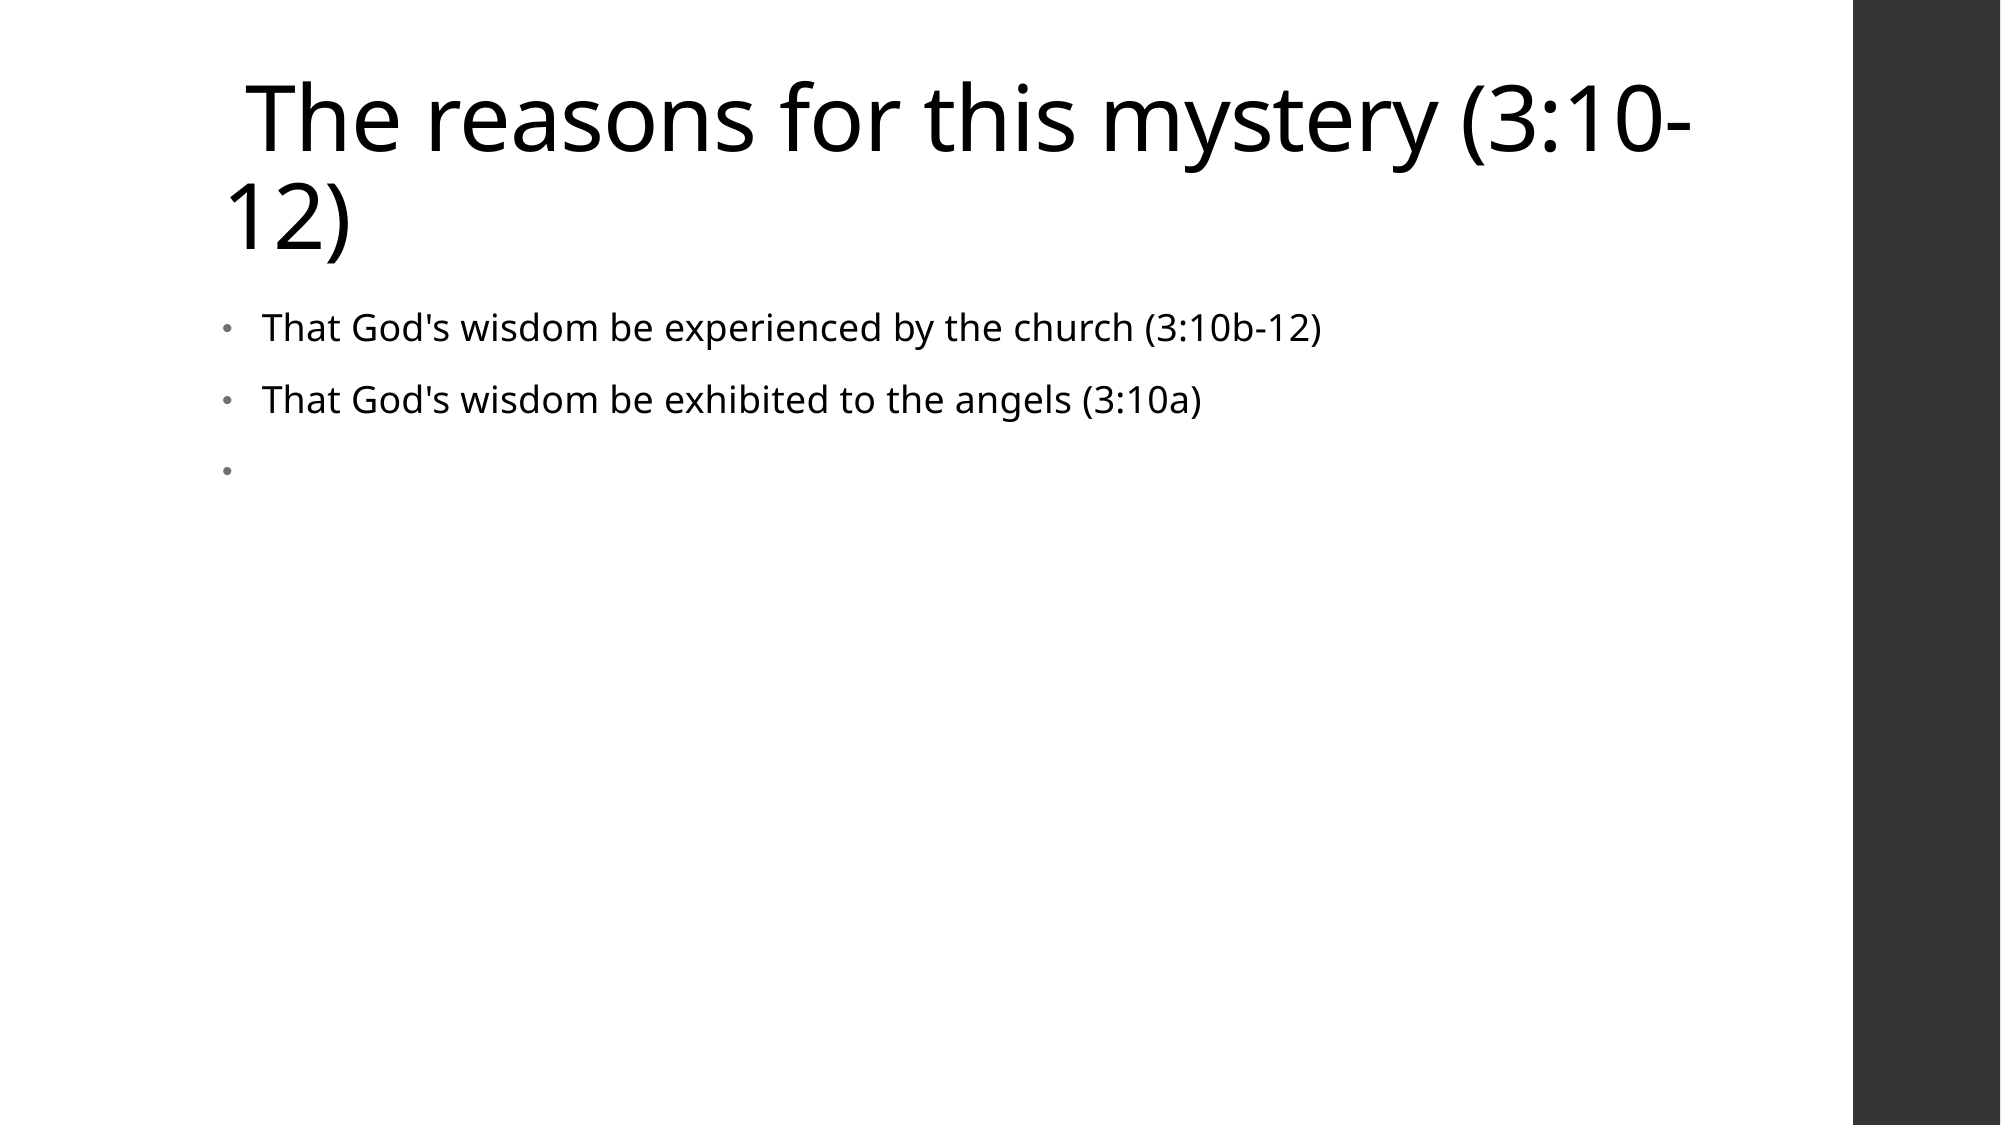

# The reasons for this mystery (3:10-12)
 That God's wisdom be experienced by the church (3:10b-12)
 That God's wisdom be exhibited to the angels (3:10a)